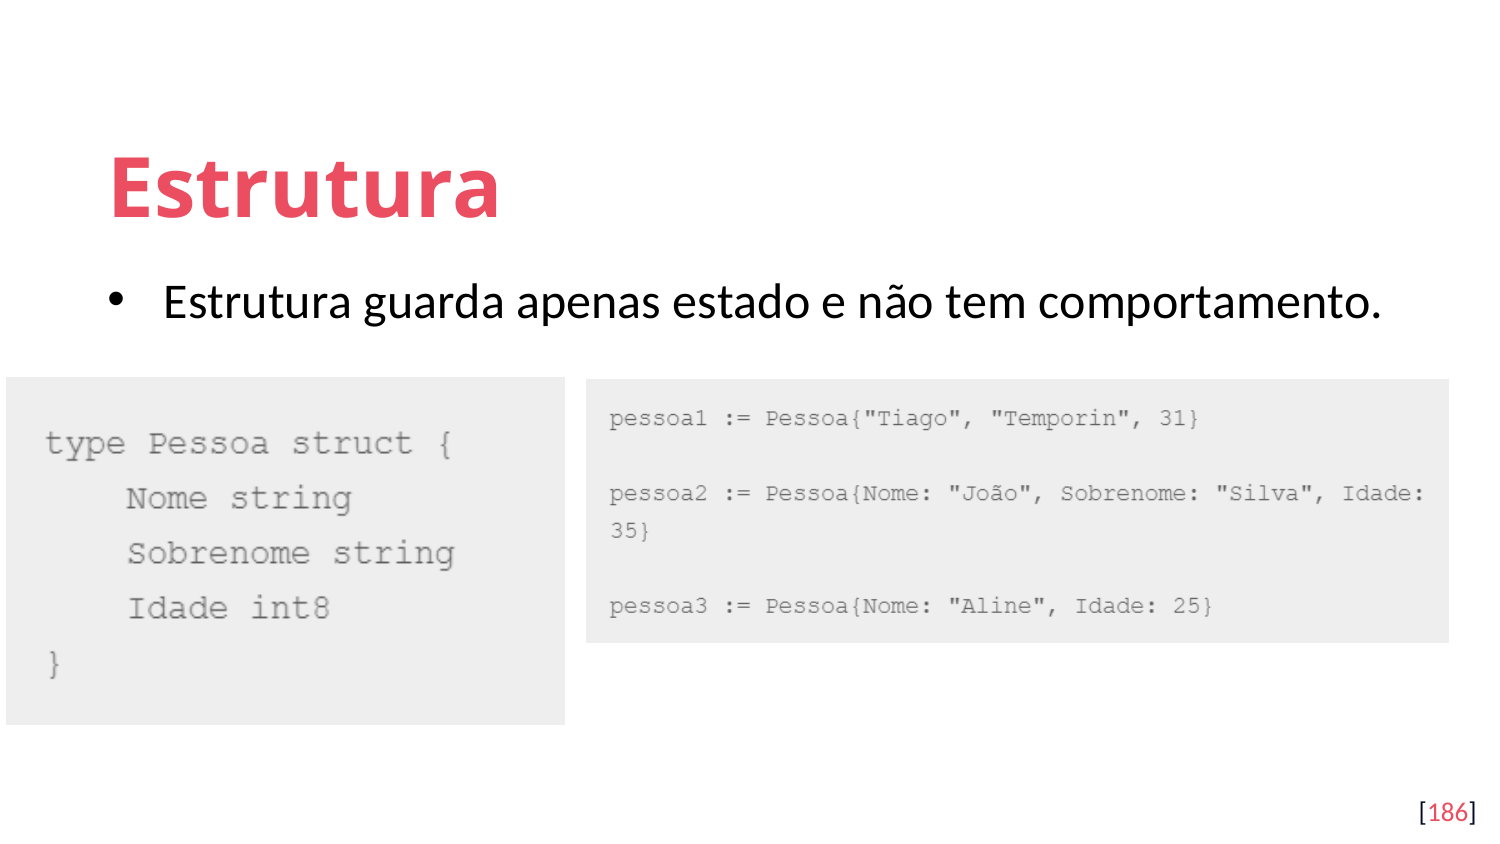

Estrutura guarda apenas estado e não tem comportamento.
Estrutura